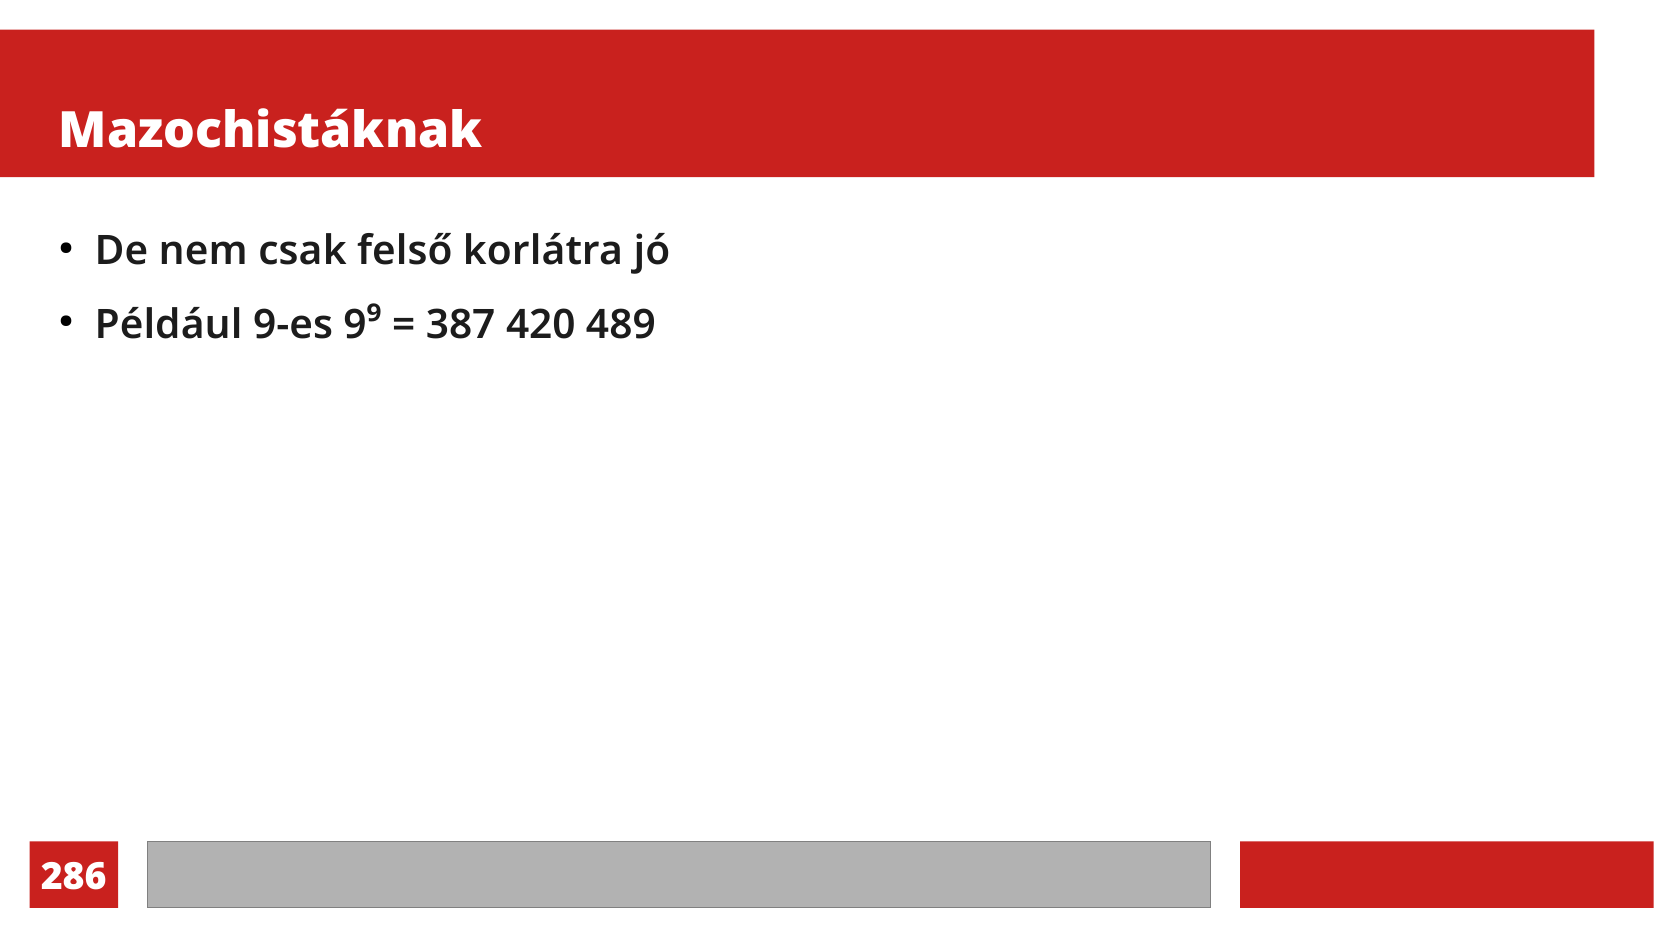

# Mazochistáknak
De nem csak felső korlátra jó
Például 9-es 9⁹ = 387 420 489
286